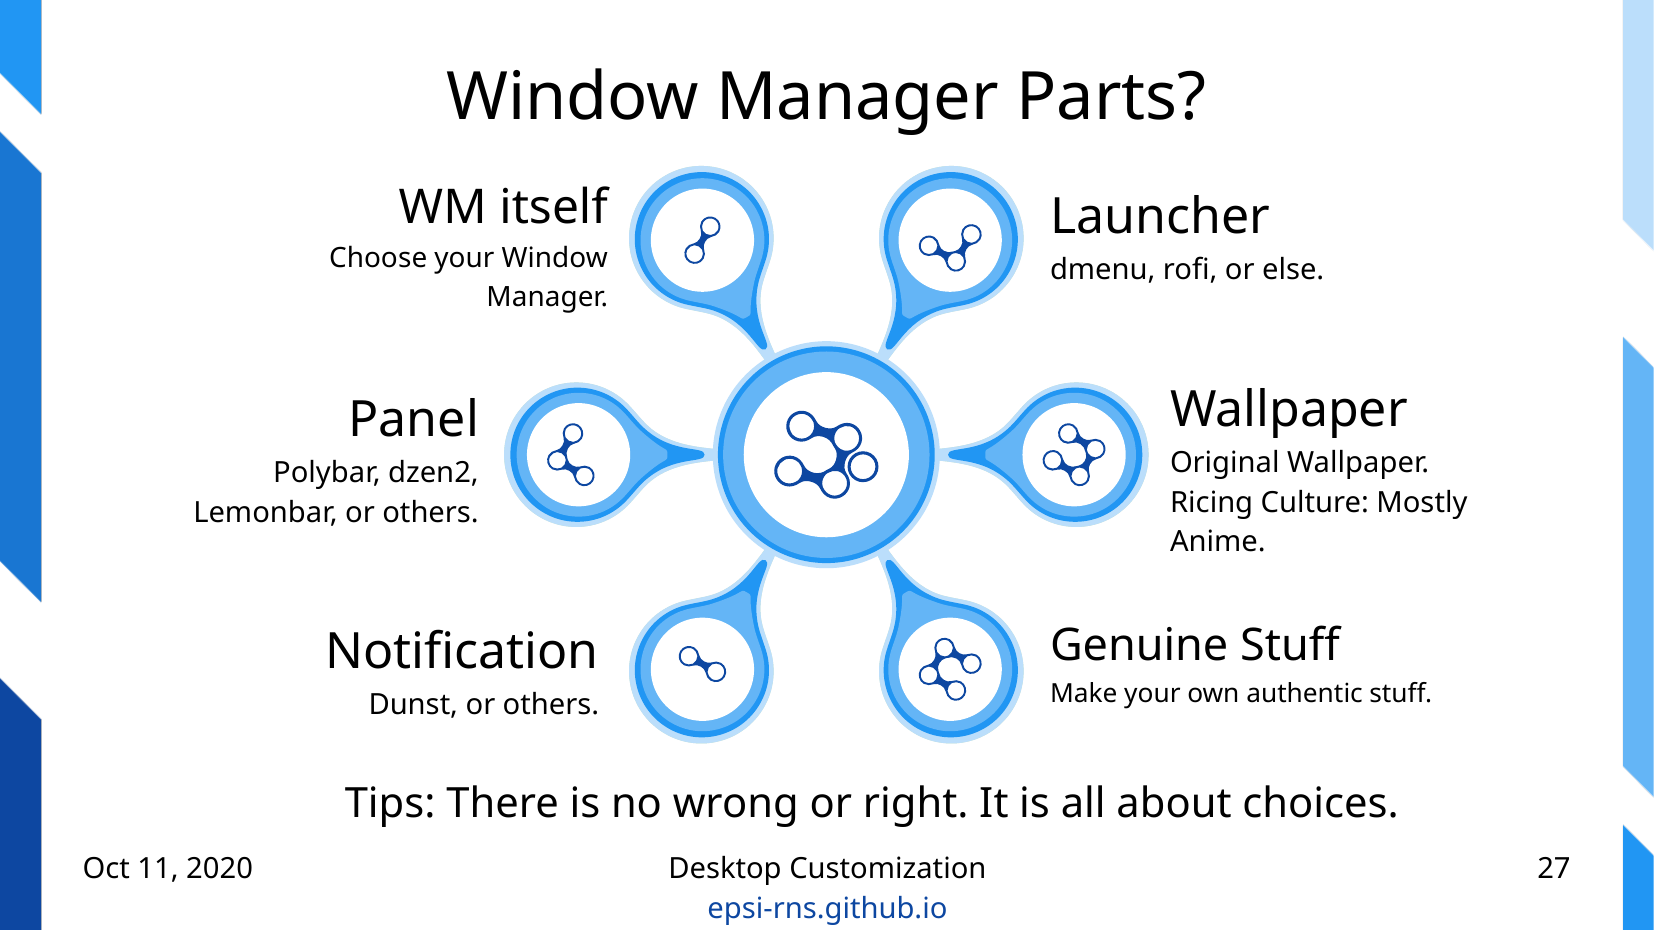

# Window Manager Parts?
WM itself
Choose your Window Manager.
Launcher
dmenu, rofi, or else.
Wallpaper
Original Wallpaper.
Ricing Culture: Mostly Anime.
Panel
Polybar, dzen2,
Lemonbar, or others.
Genuine Stuff
Make your own authentic stuff.
Notification
Dunst, or others.
Tips: There is no wrong or right. It is all about choices.
Oct 11, 2020
Desktop Customization
27